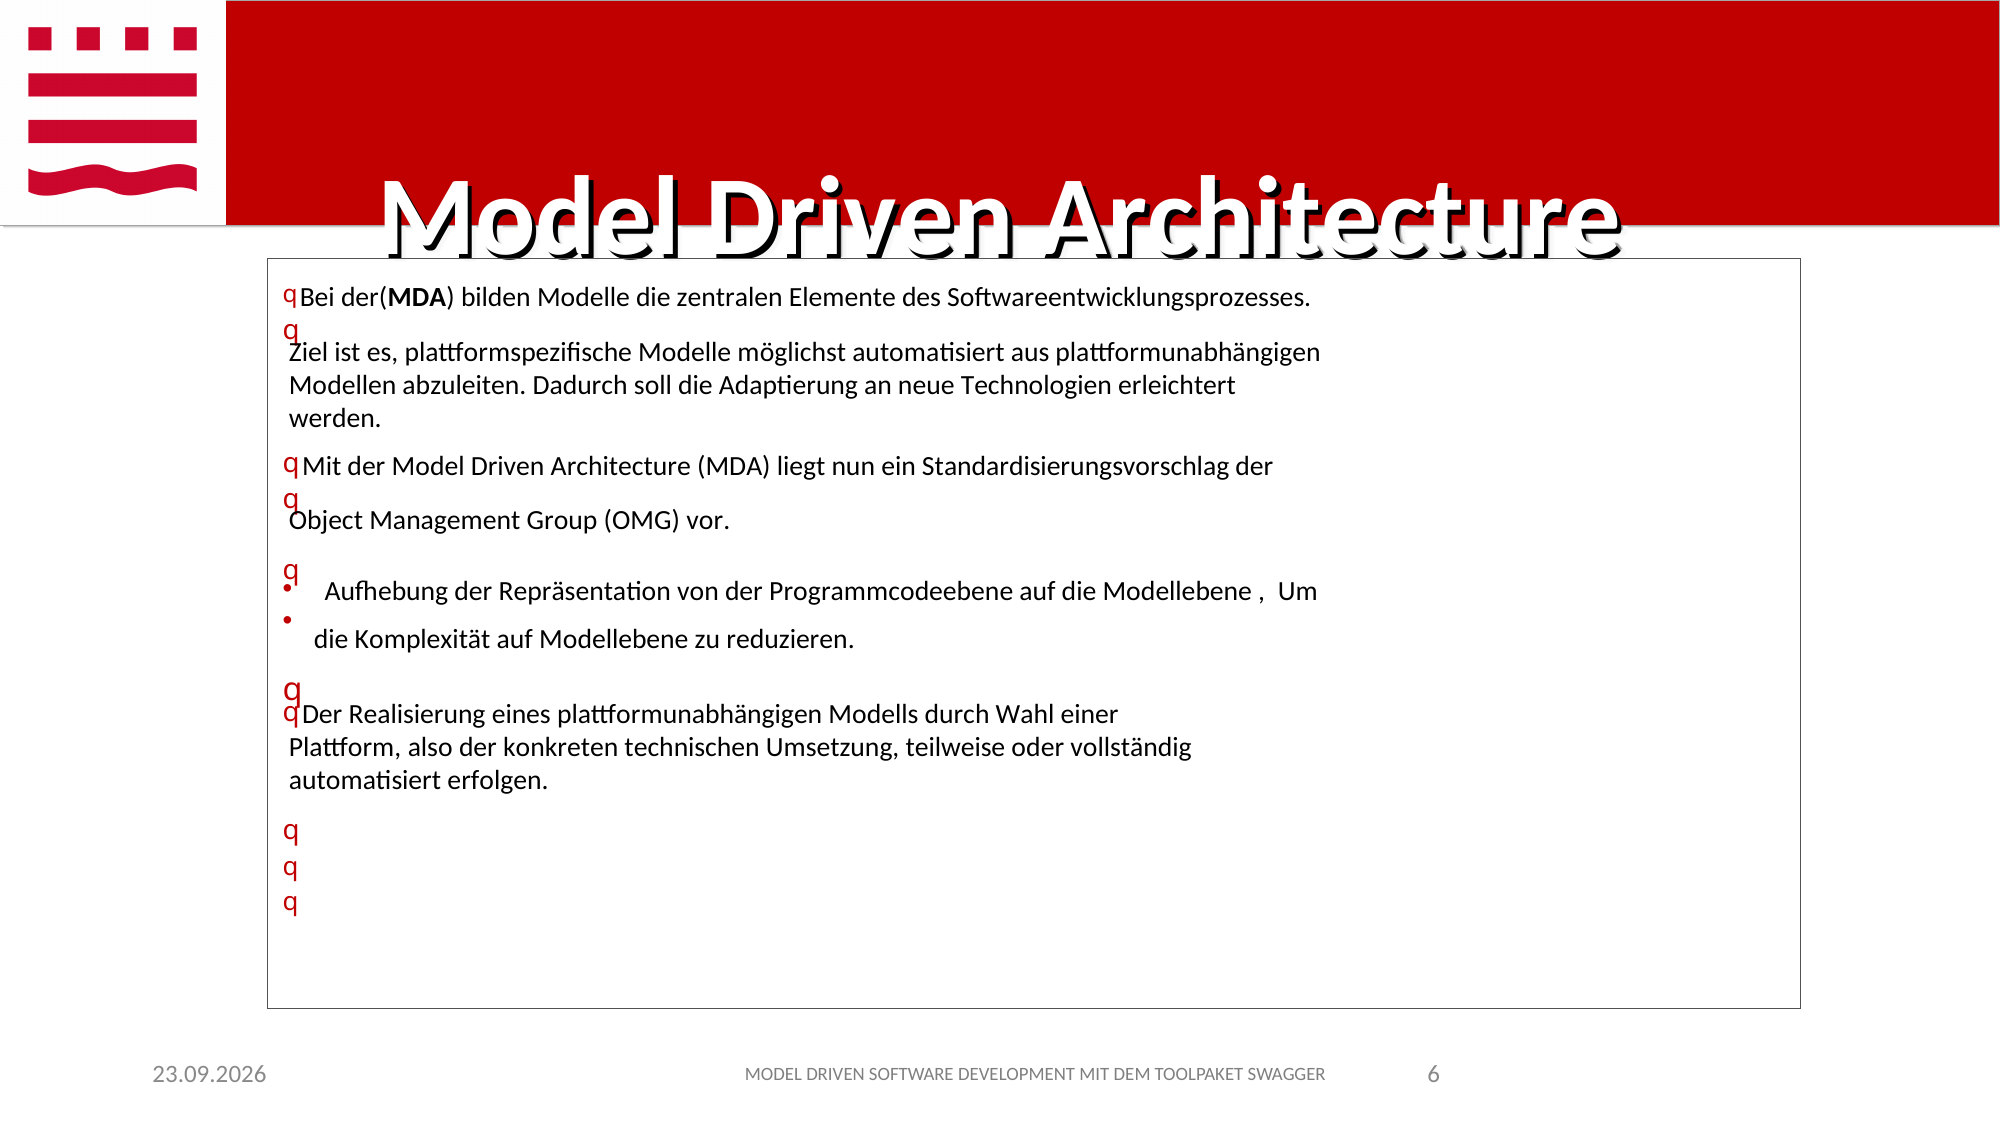

Model Driven Architecture
# Bei der(MDA) bilden Modelle die zentralen Elemente des Softwareentwicklungsprozesses.
 Ziel ist es, plattformspezifische Modelle möglichst automatisiert aus plattformunabhängigen
 Modellen abzuleiten. Dadurch soll die Adaptierung an neue Technologien erleichtert
 werden.
 Mit der Model Driven Architecture (MDA) liegt nun ein Standardisierungsvorschlag der
 Object Management Group (OMG) vor.
 Aufhebung der Repräsentation von der Programmcodeebene auf die Modellebene ,  Um
 die Komplexität auf Modellebene zu reduzieren.
 Der Realisierung eines plattformunabhängigen Modells durch Wahl einer
 Plattform, also der konkreten technischen Umsetzung, teilweise oder vollständig
 automatisiert erfolgen.
MODEL DRIVEN SOFTWARE DEVELOPMENT MIT DEM TOOLPAKET SWAGGER
6